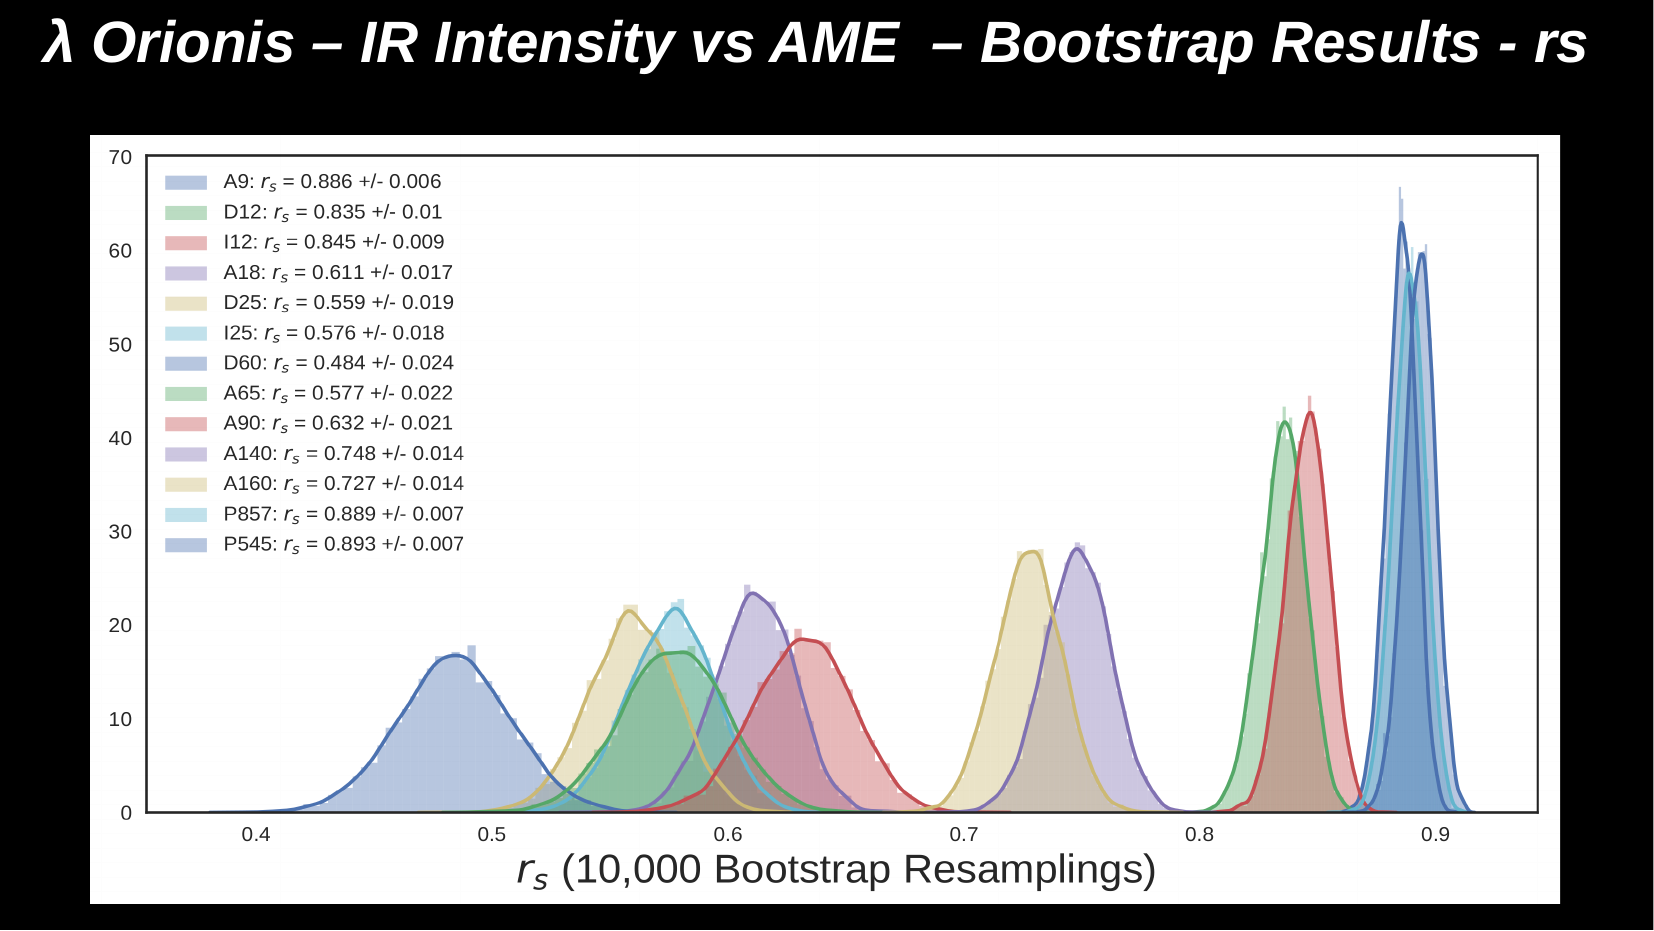

λ Orionis – IR Intensity vs AME – Bootstrap Results - rs